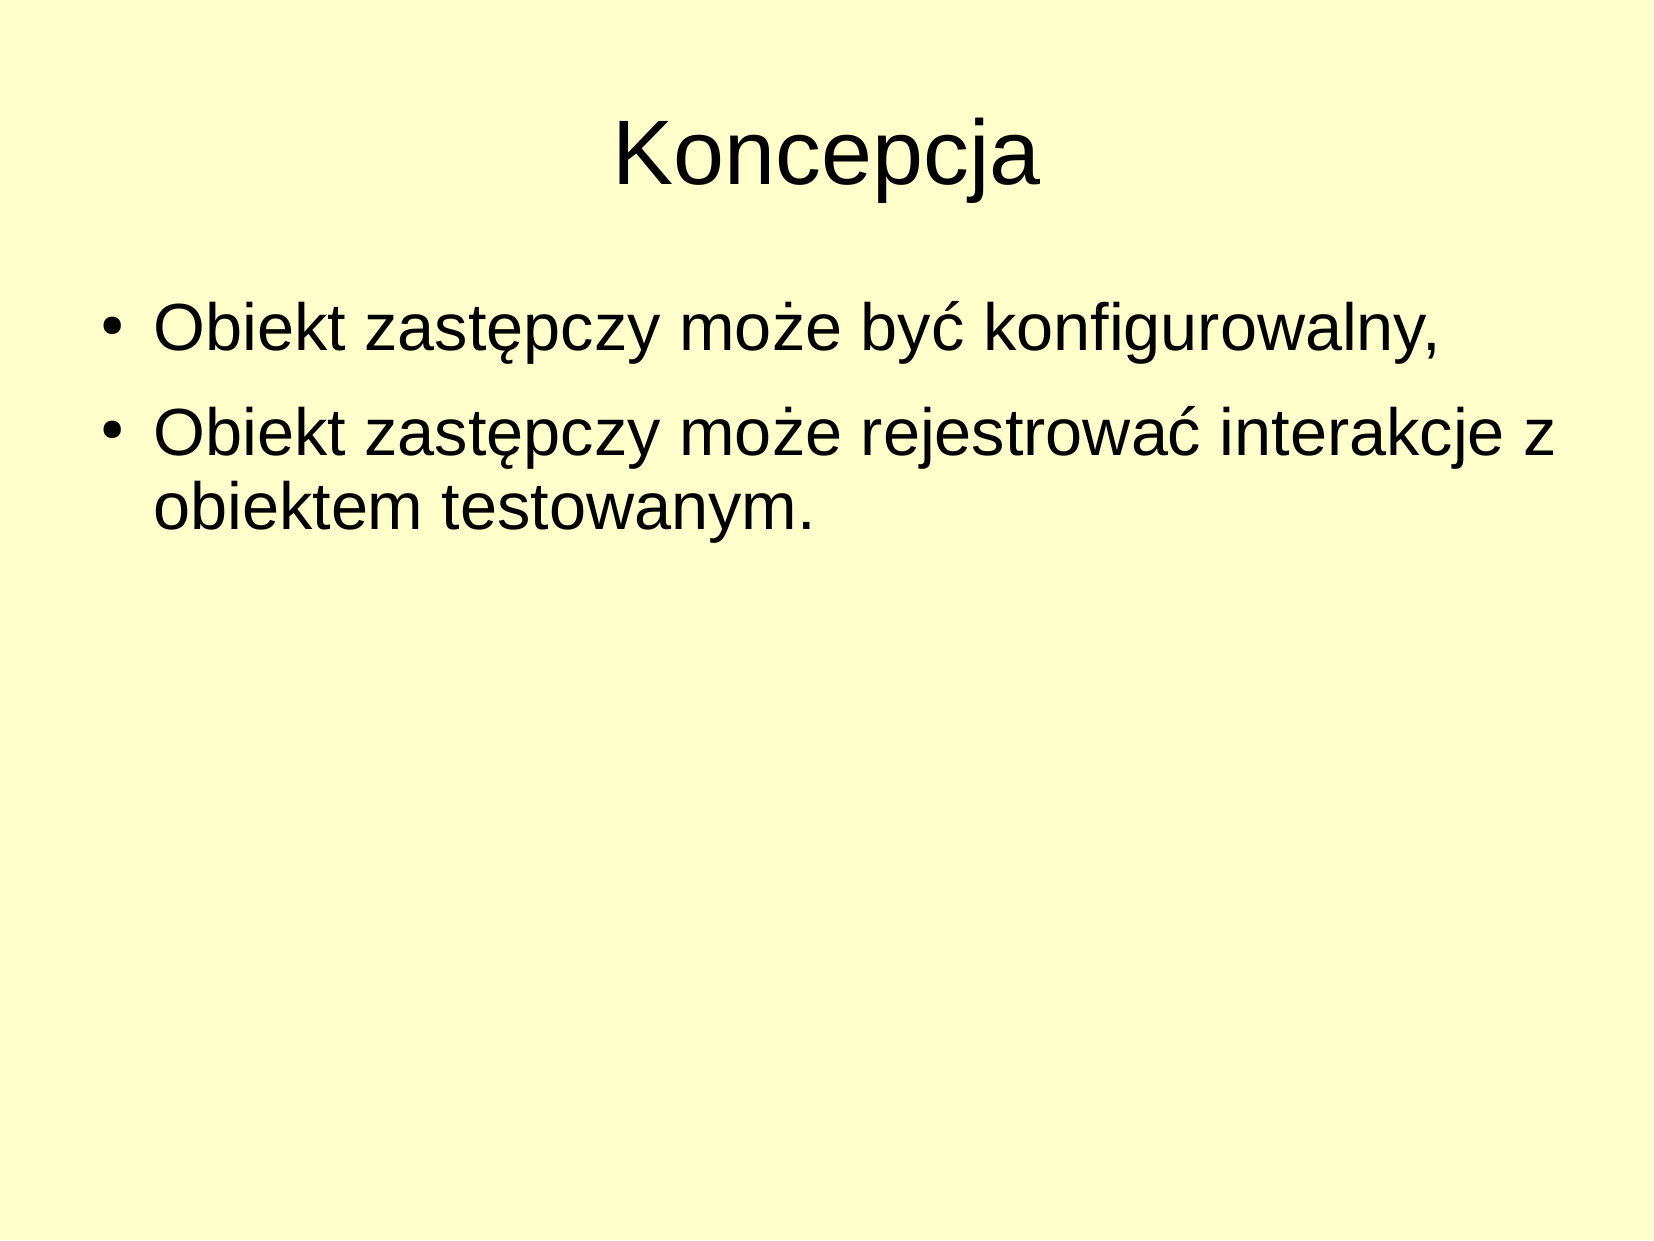

# Koncepcja
Obiekt zastępczy może być konfigurowalny,
Obiekt zastępczy może rejestrować interakcje z obiektem testowanym.